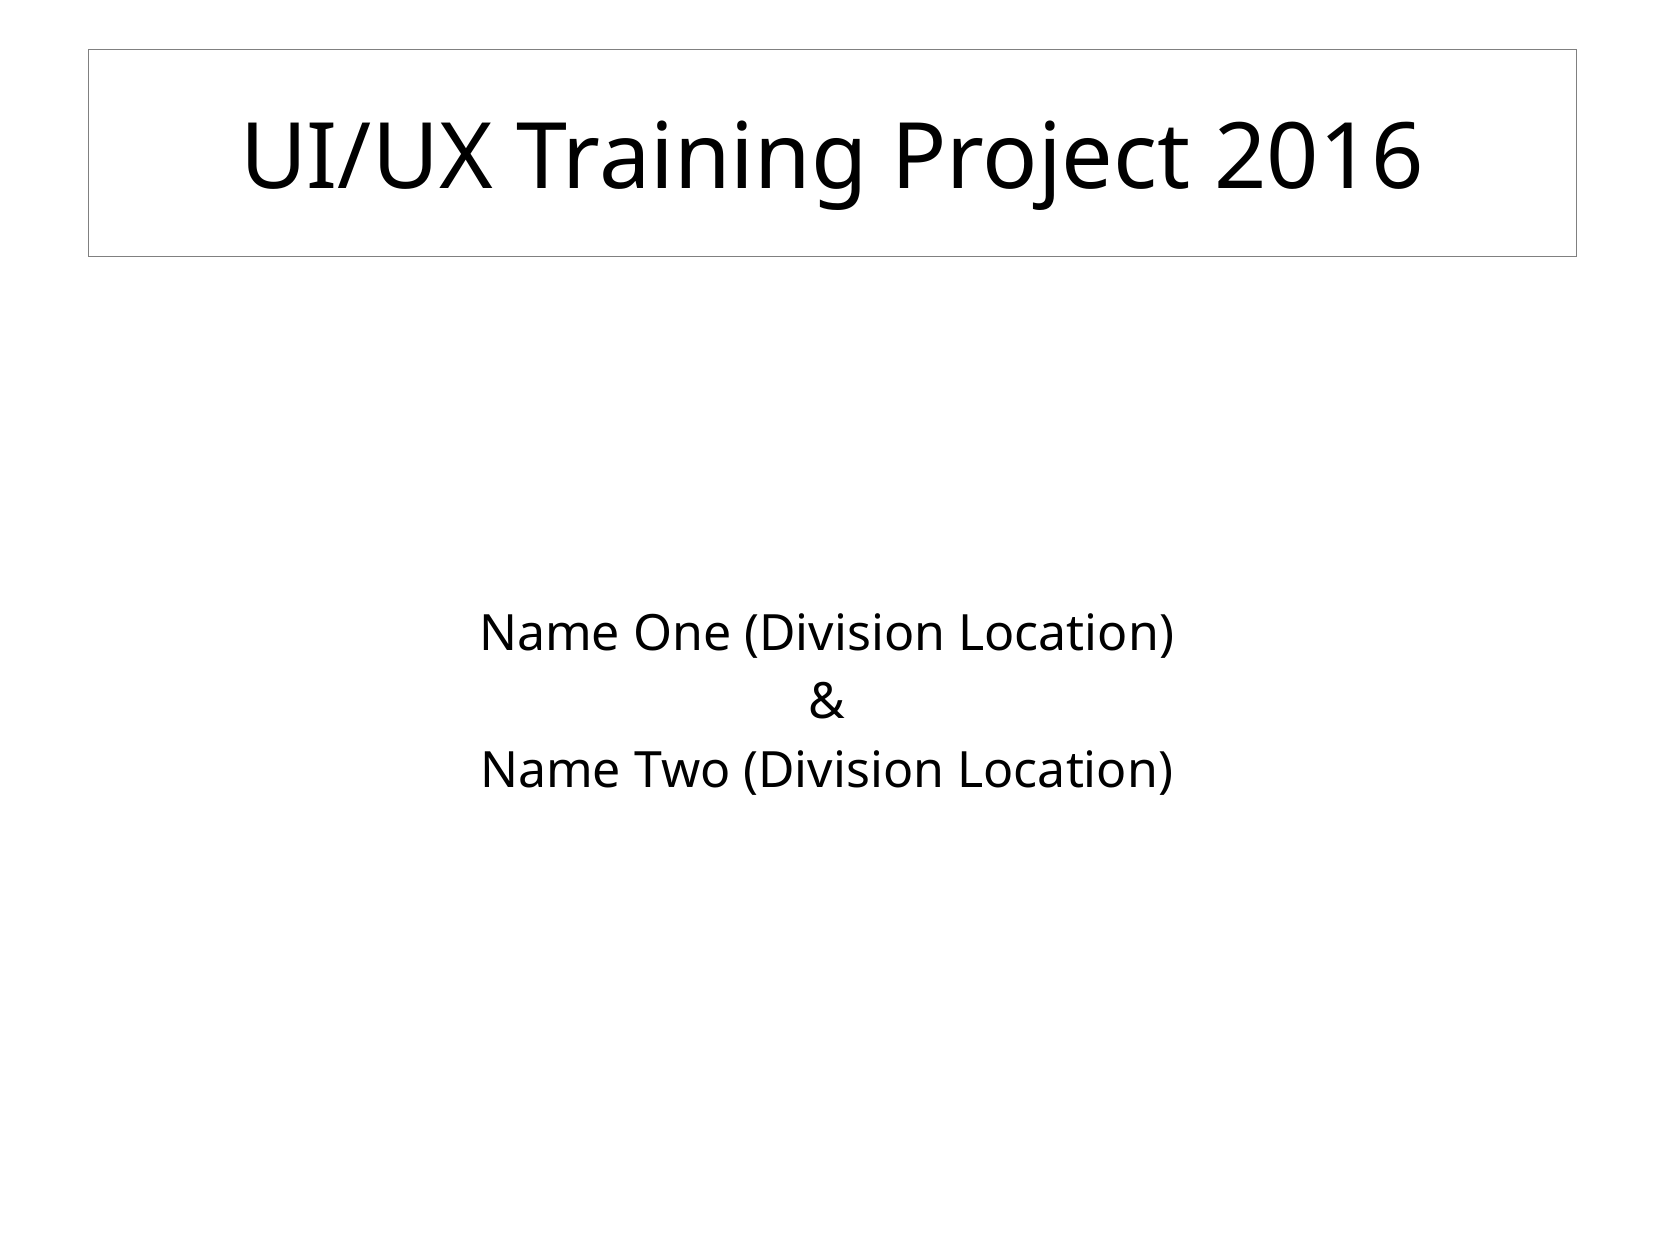

# UI/UX Training Project 2016
Name One (Division Location)
&
Name Two (Division Location)